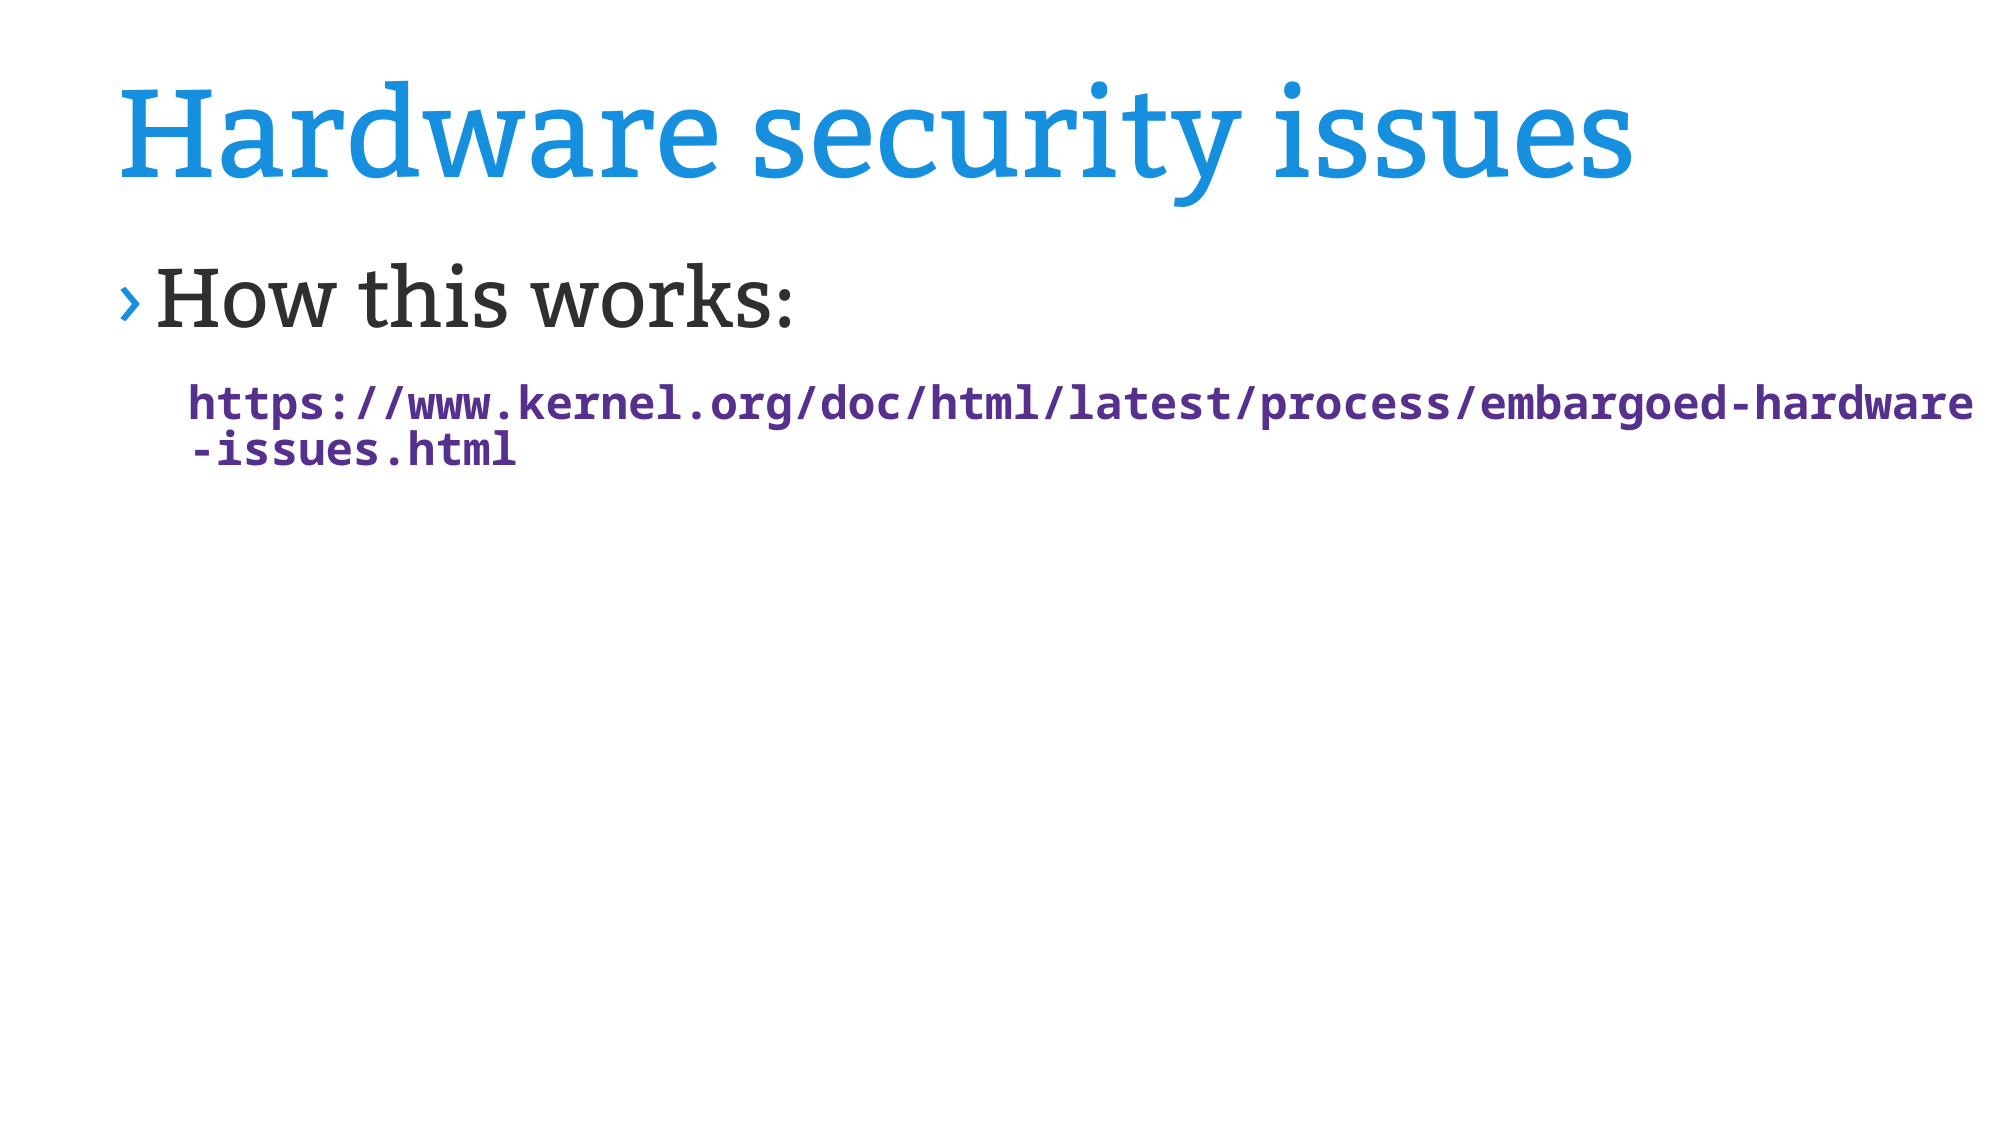

# Hardware security issues
How this works:
https://www.kernel.org/doc/html/latest/process/embargoed-hardware-issues.html